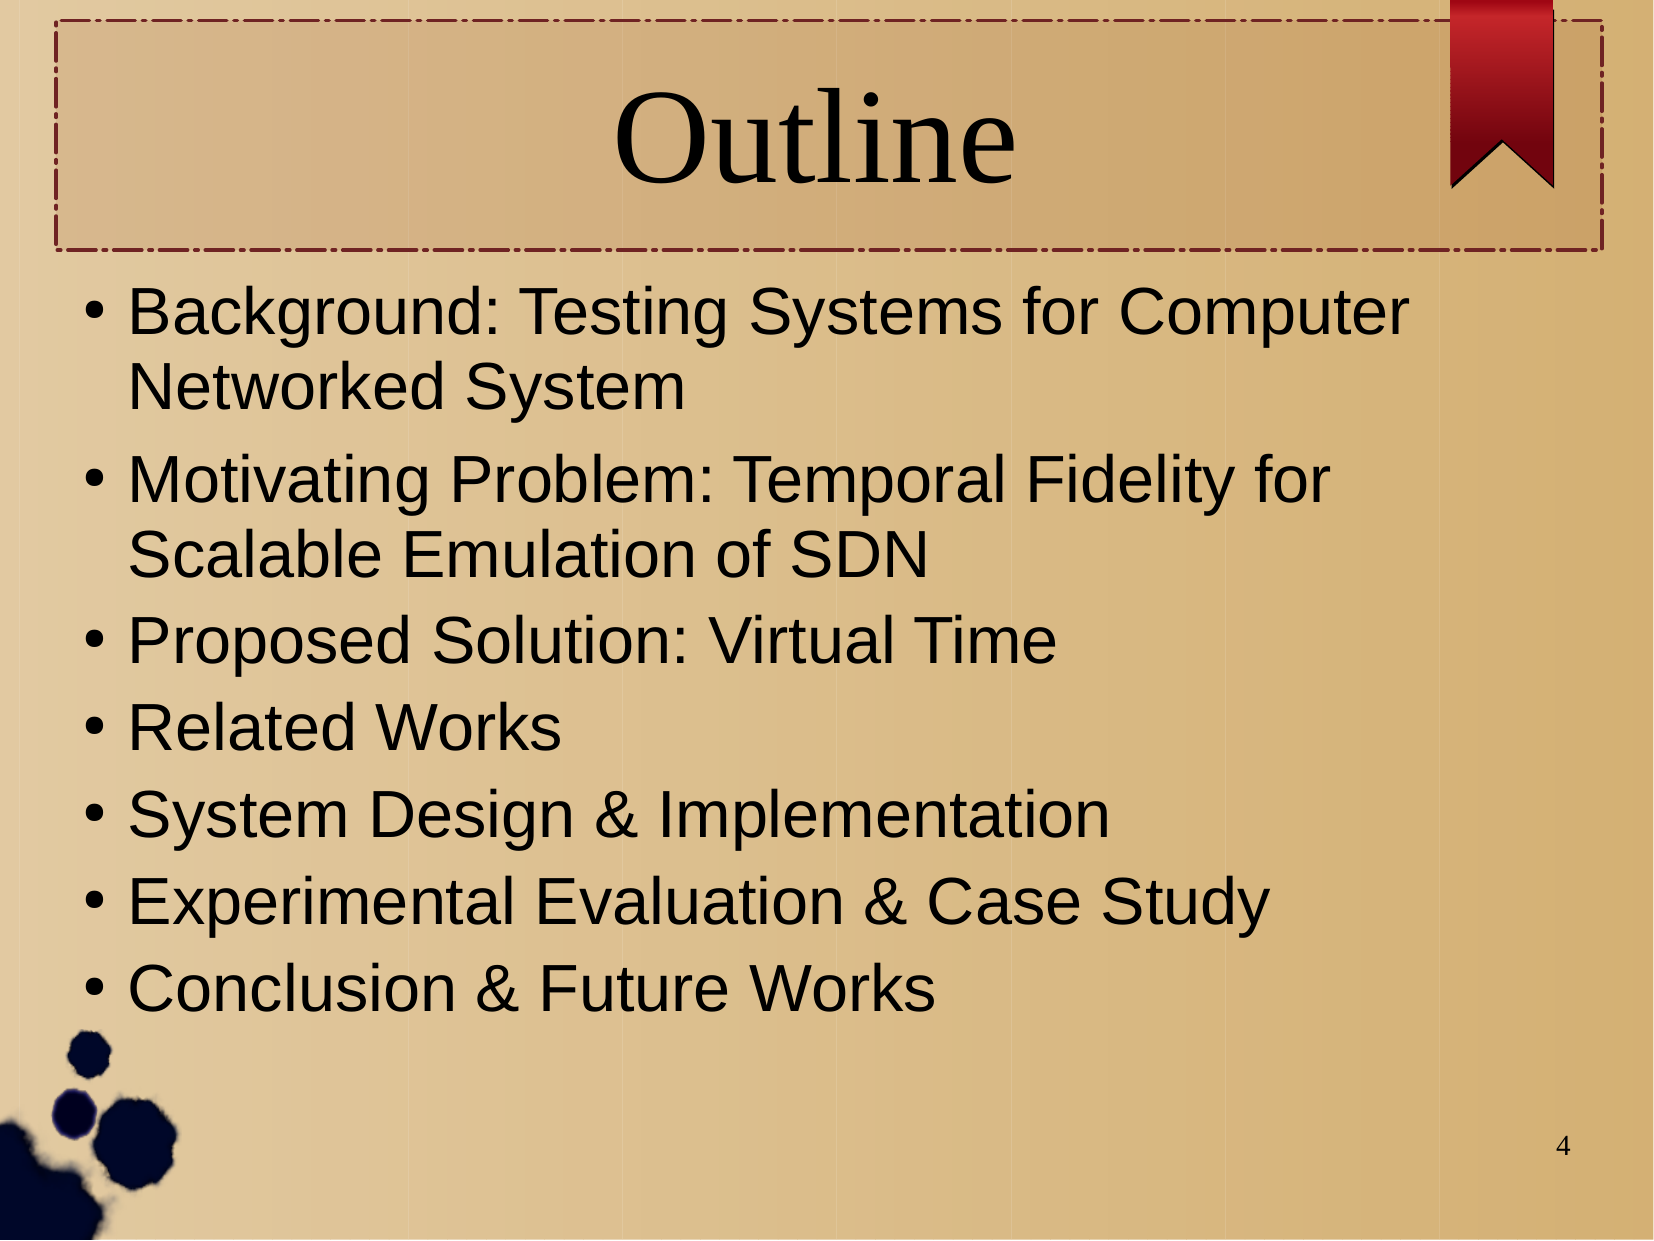

# Outline
Background: Testing Systems for Computer Networked System
Motivating Problem: Temporal Fidelity for Scalable Emulation of SDN
Proposed Solution: Virtual Time
Related Works
System Design & Implementation
Experimental Evaluation & Case Study
Conclusion & Future Works
4